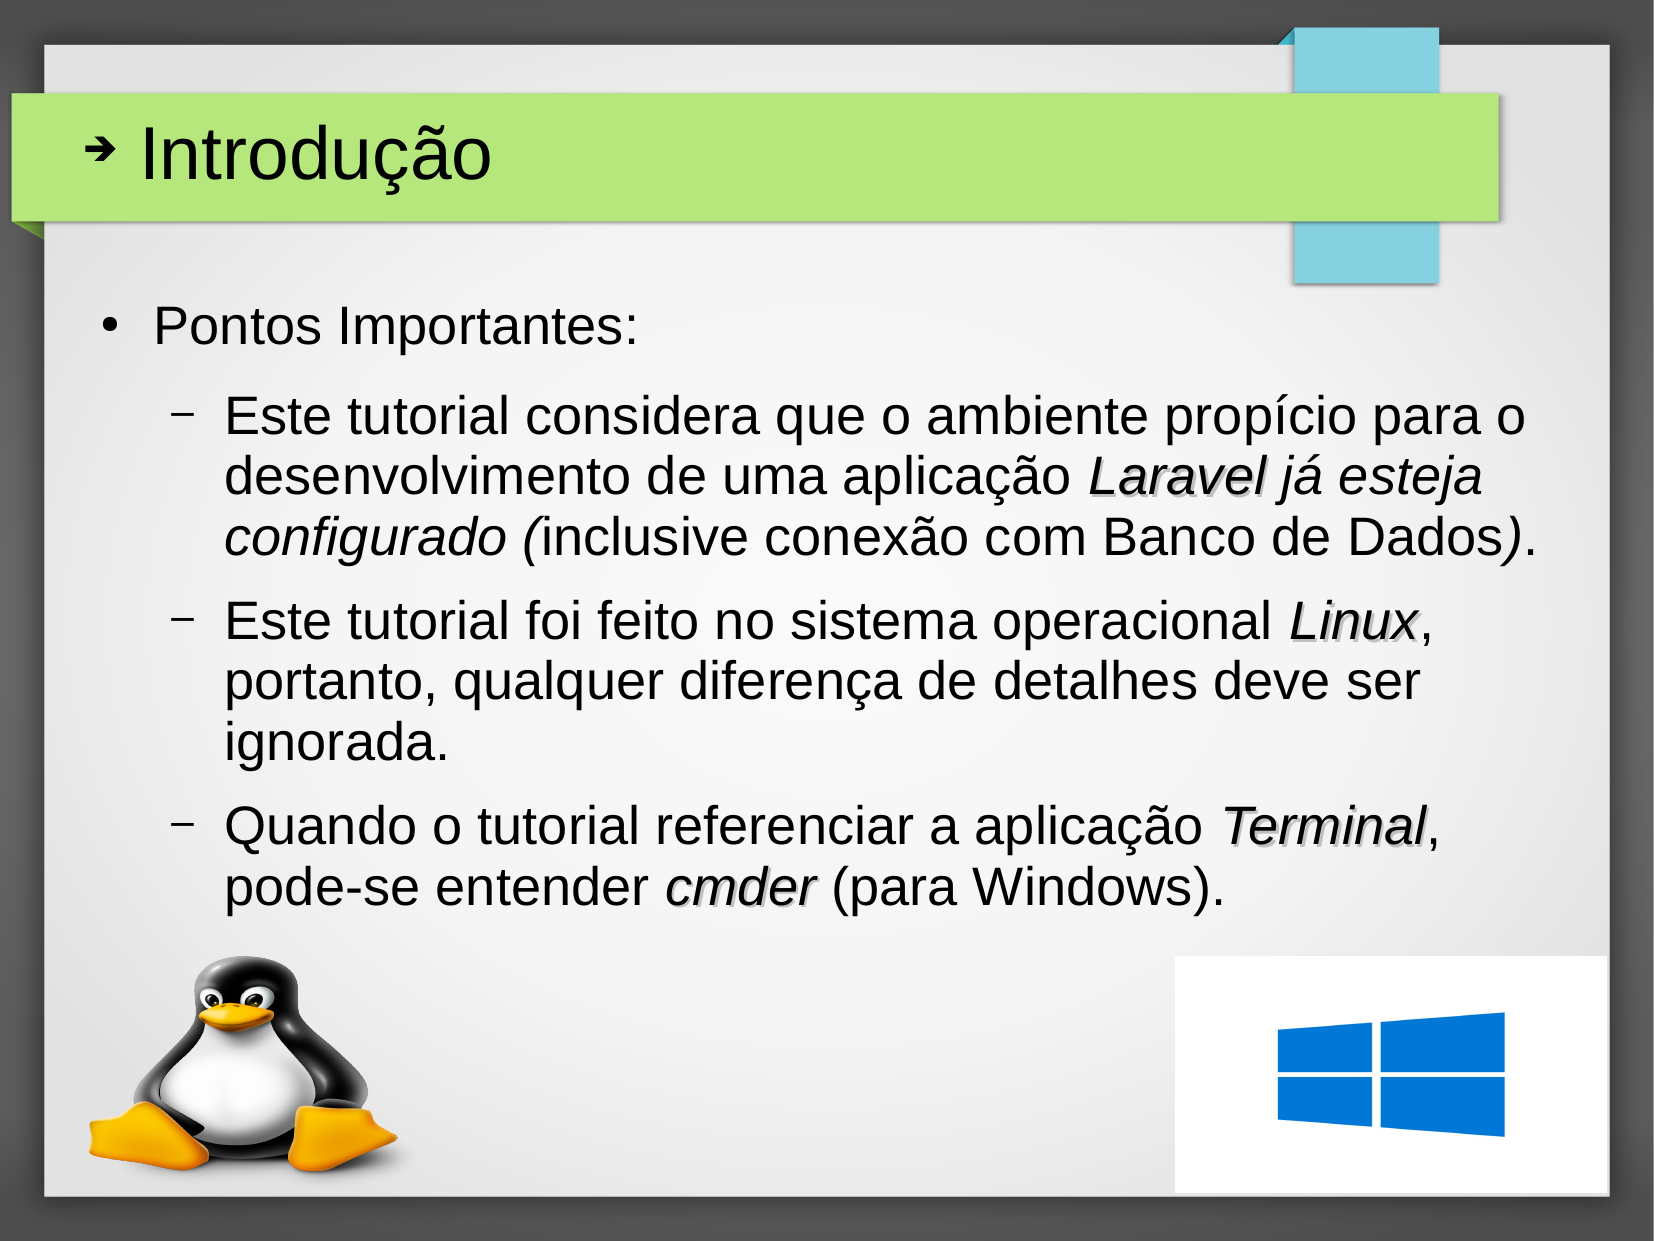

# Introdução
Pontos Importantes:
Este tutorial considera que o ambiente propício para o desenvolvimento de uma aplicação Laravel já esteja configurado (inclusive conexão com Banco de Dados).
Este tutorial foi feito no sistema operacional Linux, portanto, qualquer diferença de detalhes deve ser ignorada.
Quando o tutorial referenciar a aplicação Terminal, pode-se entender cmder (para Windows).